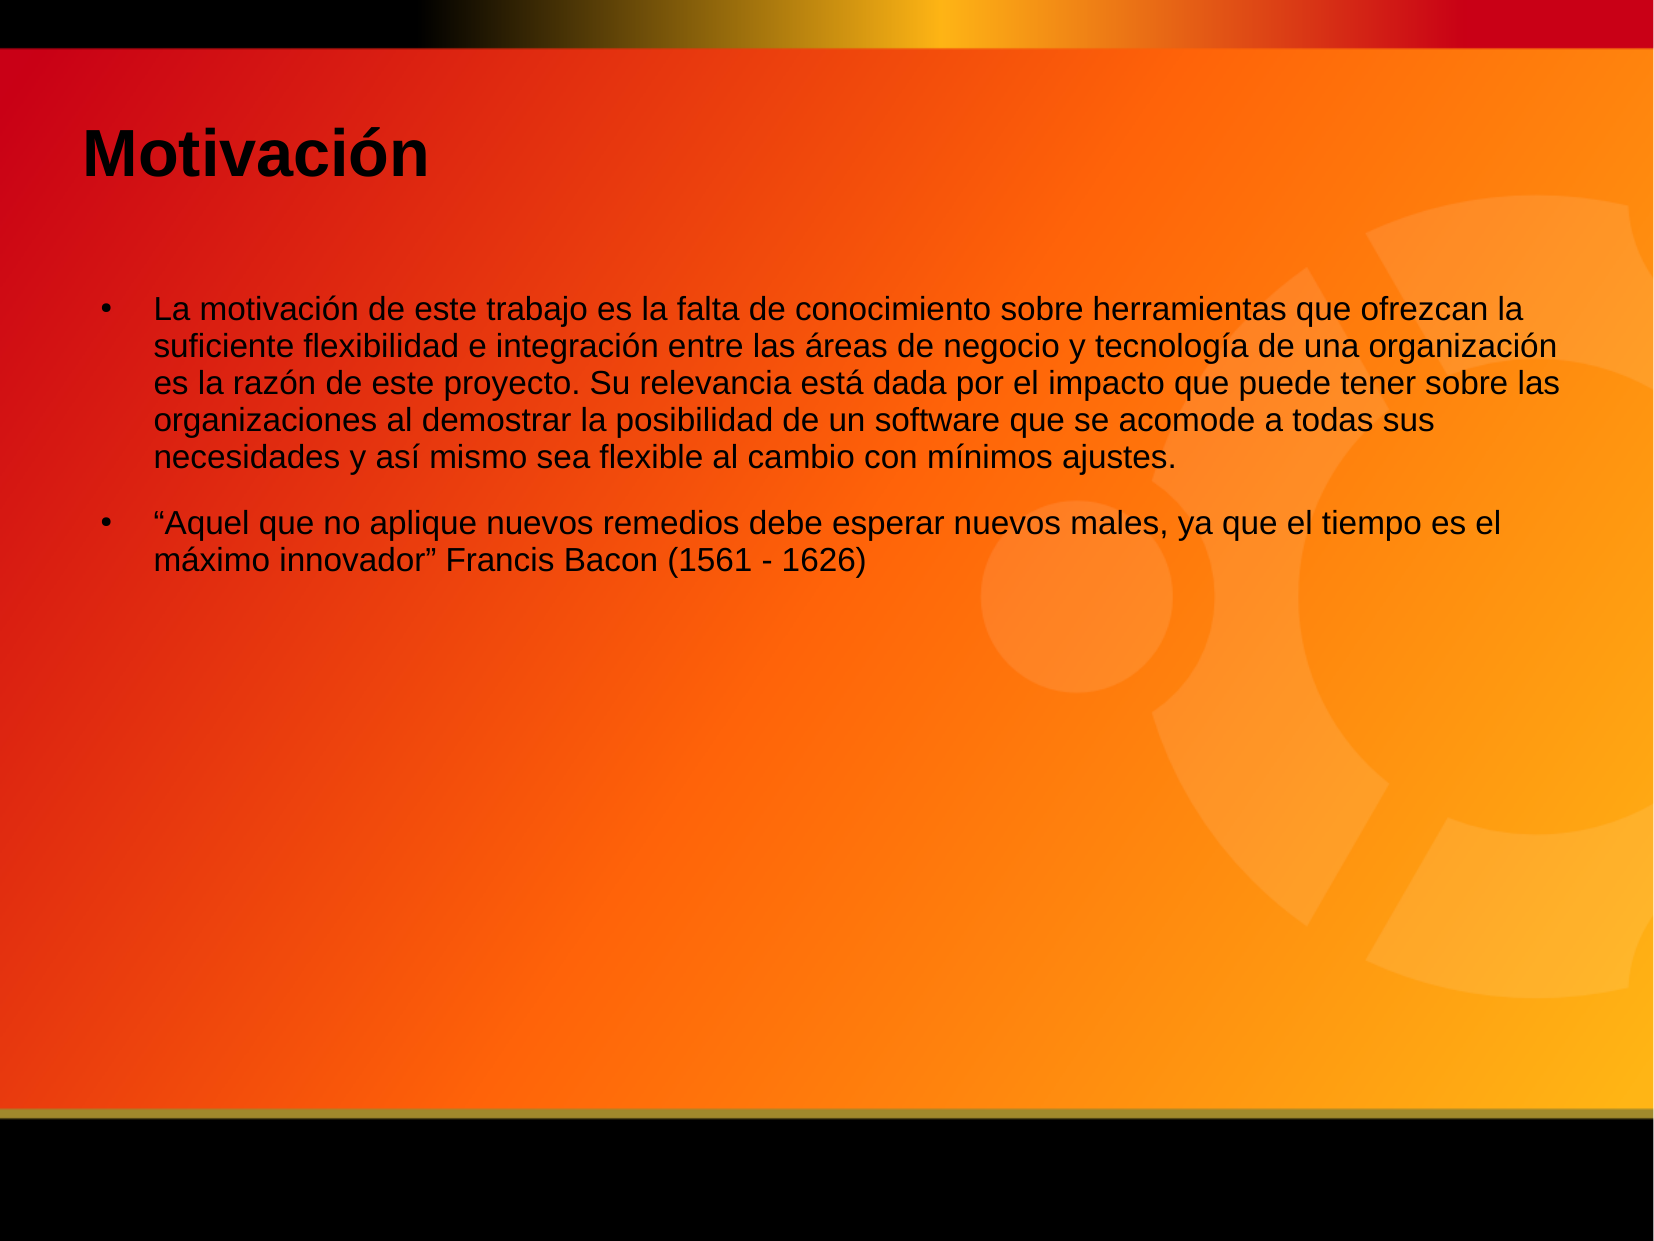

# Motivación
La motivación de este trabajo es la falta de conocimiento sobre herramientas que ofrezcan la suficiente flexibilidad e integración entre las áreas de negocio y tecnología de una organización es la razón de este proyecto. Su relevancia está dada por el impacto que puede tener sobre las organizaciones al demostrar la posibilidad de un software que se acomode a todas sus necesidades y así mismo sea flexible al cambio con mínimos ajustes.
“Aquel que no aplique nuevos remedios debe esperar nuevos males, ya que el tiempo es el máximo innovador” Francis Bacon (1561 - 1626)